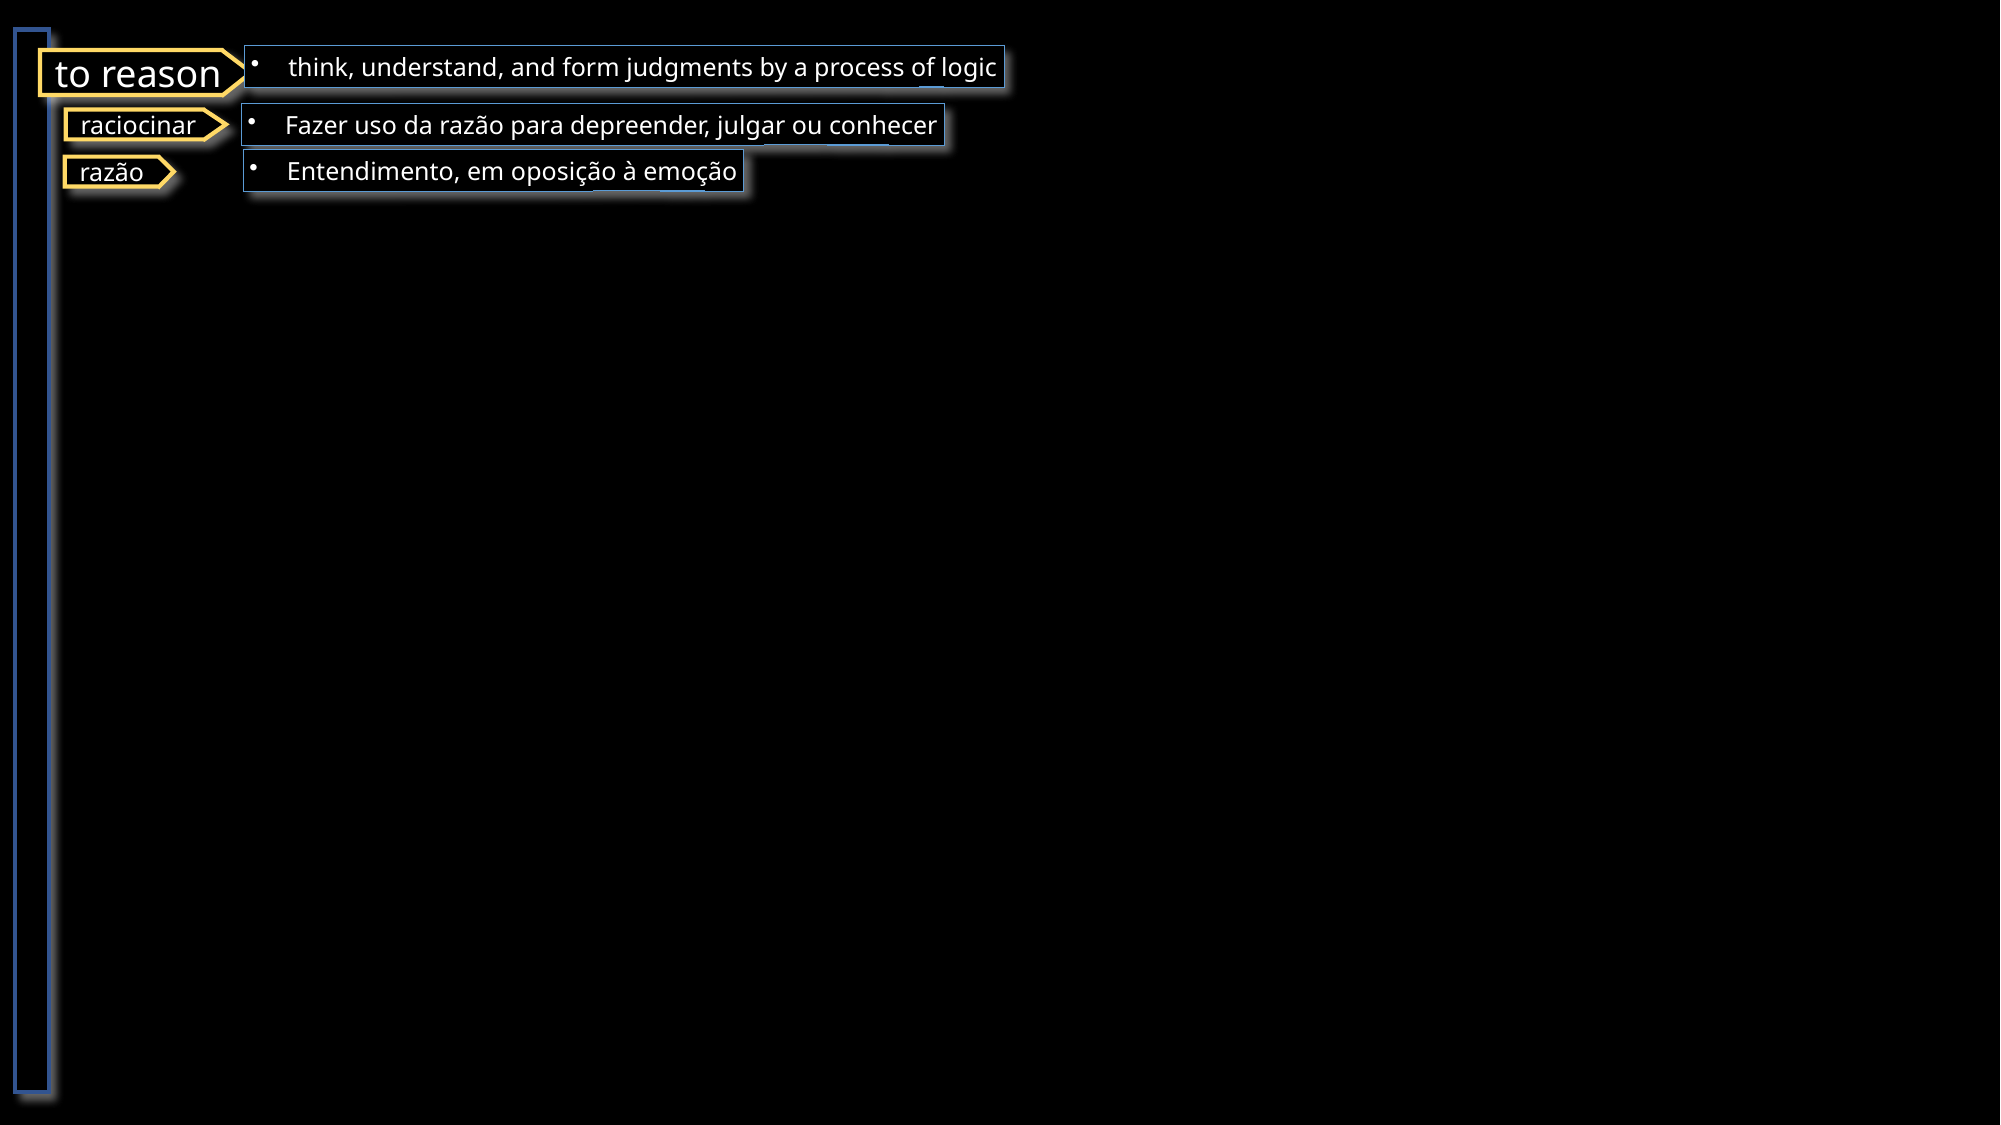

# 5.2 Marcos
think, understand, and form judgments by a process of logic
to reason
Fazer uso da razão para depreender, julgar ou conhecer
raciocinar
Entendimento, em oposição à emoção
razão